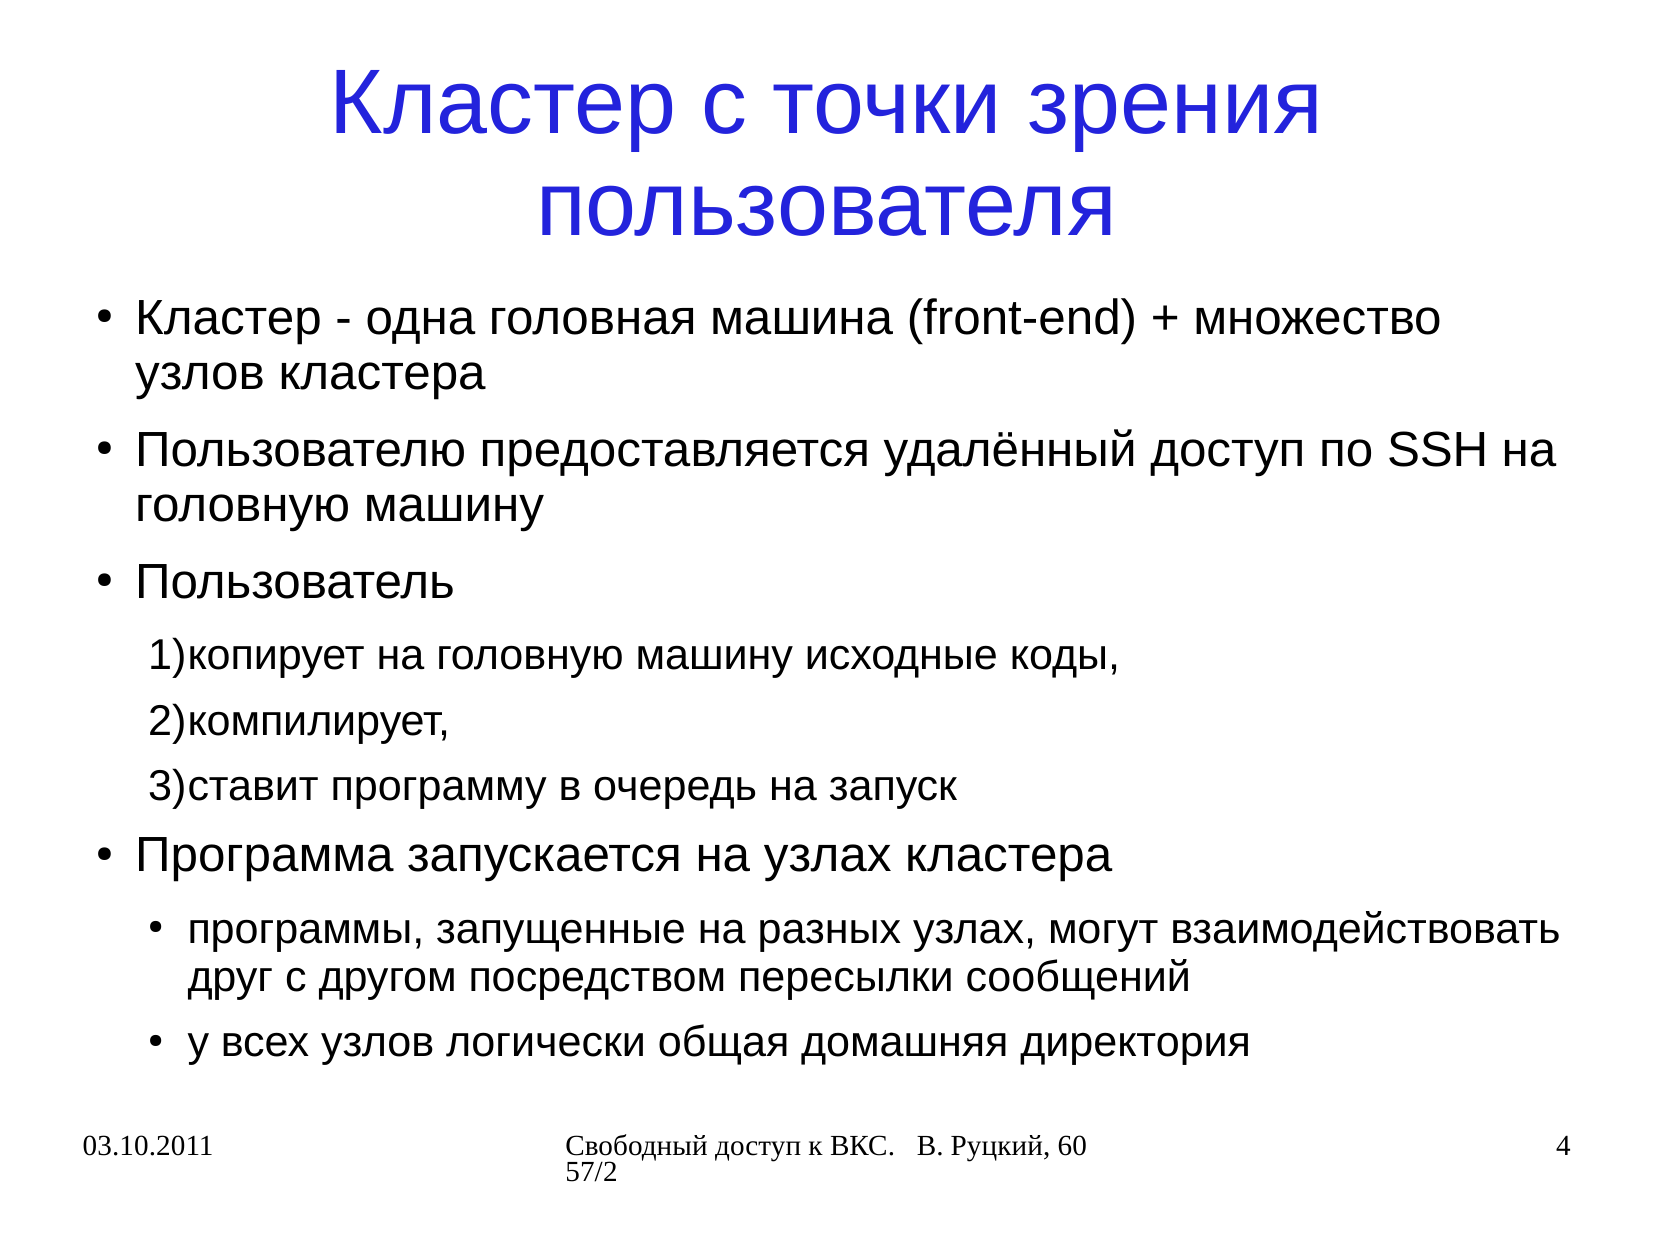

# Кластер с точки зрения пользователя
Кластер - одна головная машина (front-end) + множество узлов кластера
Пользователю предоставляется удалённый доступ по SSH на головную машину
Пользователь
копирует на головную машину исходные коды,
компилирует,
ставит программу в очередь на запуск
Программа запускается на узлах кластера
программы, запущенные на разных узлах, могут взаимодействовать друг с другом посредством пересылки сообщений
у всех узлов логически общая домашняя директория
03.10.2011
Свободный доступ к ВКС. В. Руцкий, 6057/2
4